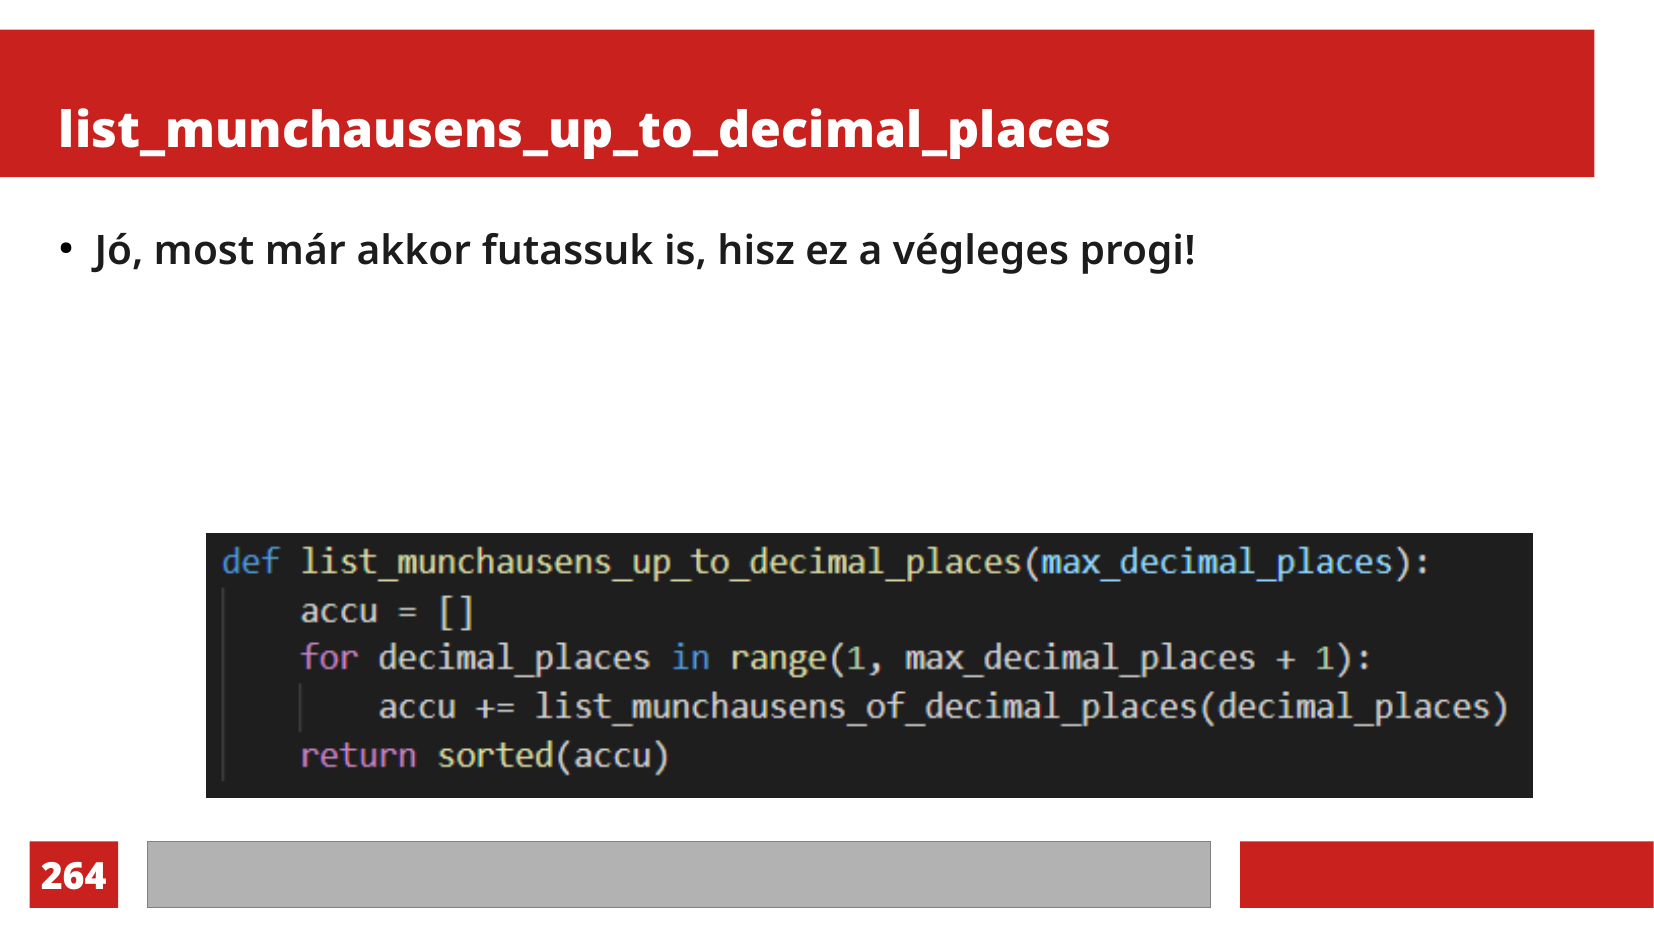

# list_munchausens_up_to_decimal_places
Jó, most már akkor futassuk is, hisz ez a végleges progi!
264